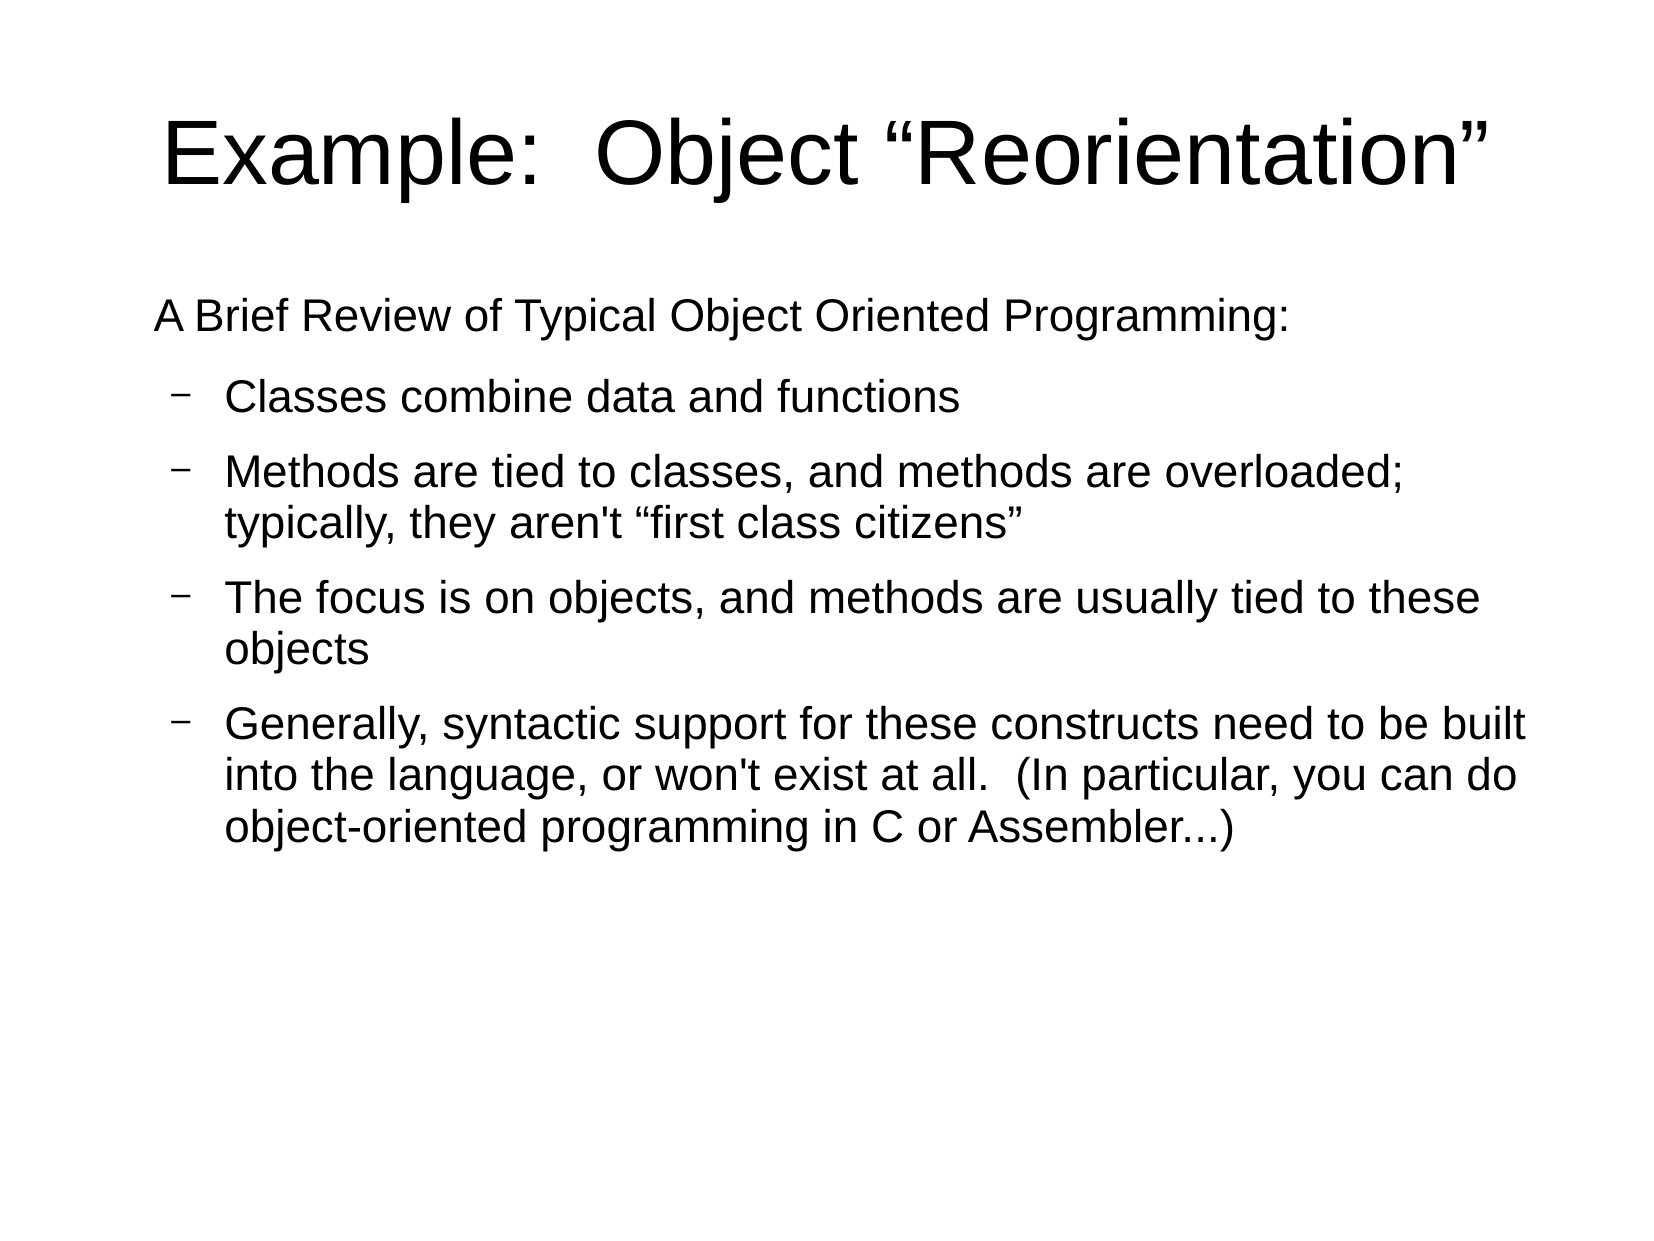

# Example: Object “Reorientation”
A Brief Review of Typical Object Oriented Programming:
Classes combine data and functions
Methods are tied to classes, and methods are overloaded; typically, they aren't “first class citizens”
The focus is on objects, and methods are usually tied to these objects
Generally, syntactic support for these constructs need to be built into the language, or won't exist at all. (In particular, you can do object-oriented programming in C or Assembler...)